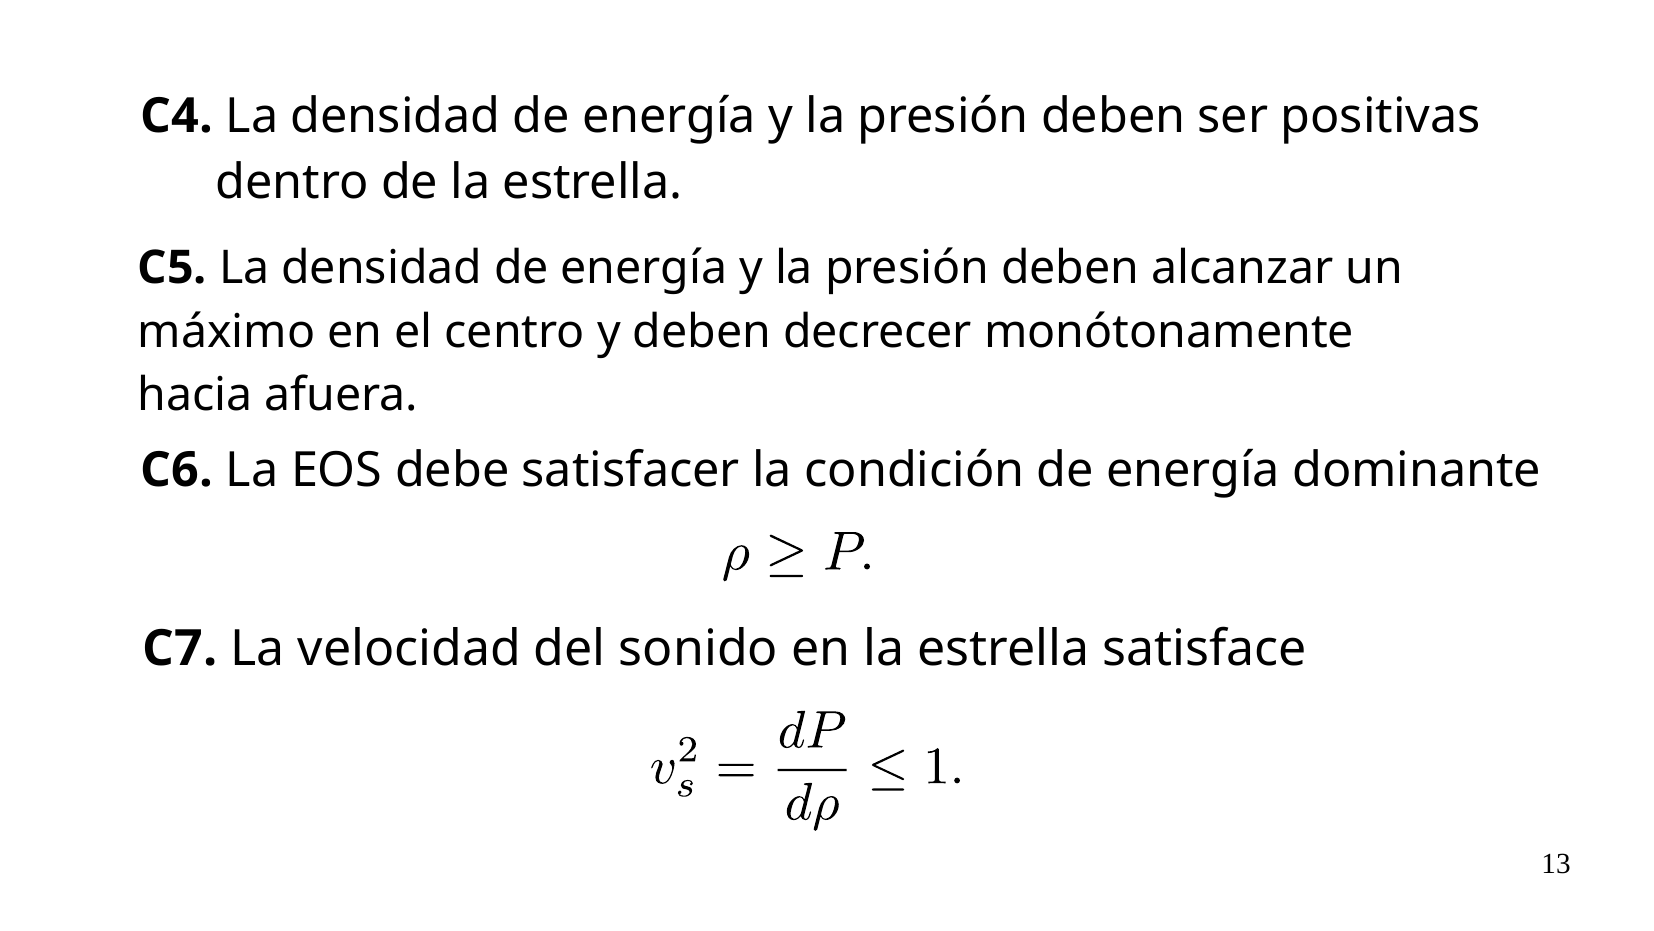

# C4. La densidad de energı́a y la presión deben ser positivas dentro de la estrella.
C5. La densidad de energía y la presión deben alcanzar un 	 máximo en el centro y deben decrecer monótonamente 	 hacia afuera.
C6. La EOS debe satisfacer la condición de energía dominante
C7. La velocidad del sonido en la estrella satisface
13